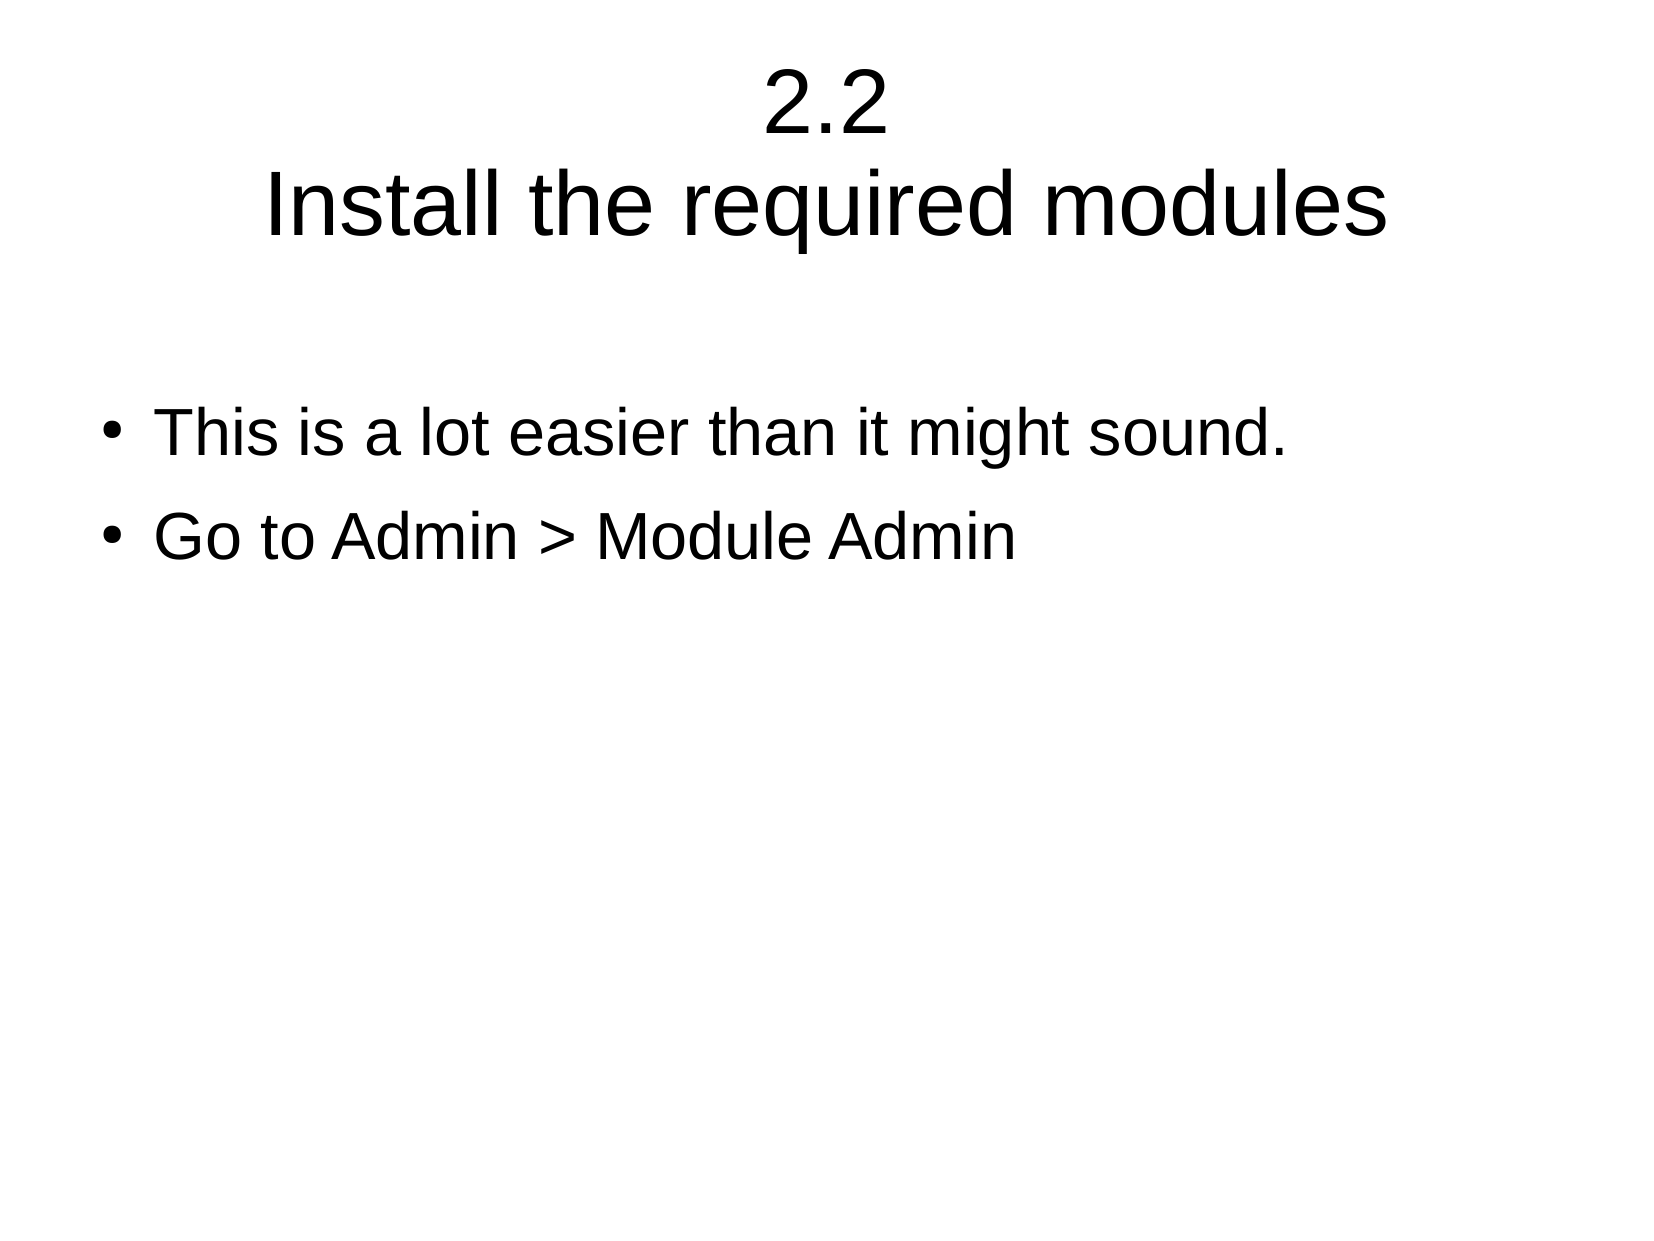

# 2.2 Install the required modules
This is a lot easier than it might sound.
Go to Admin > Module Admin